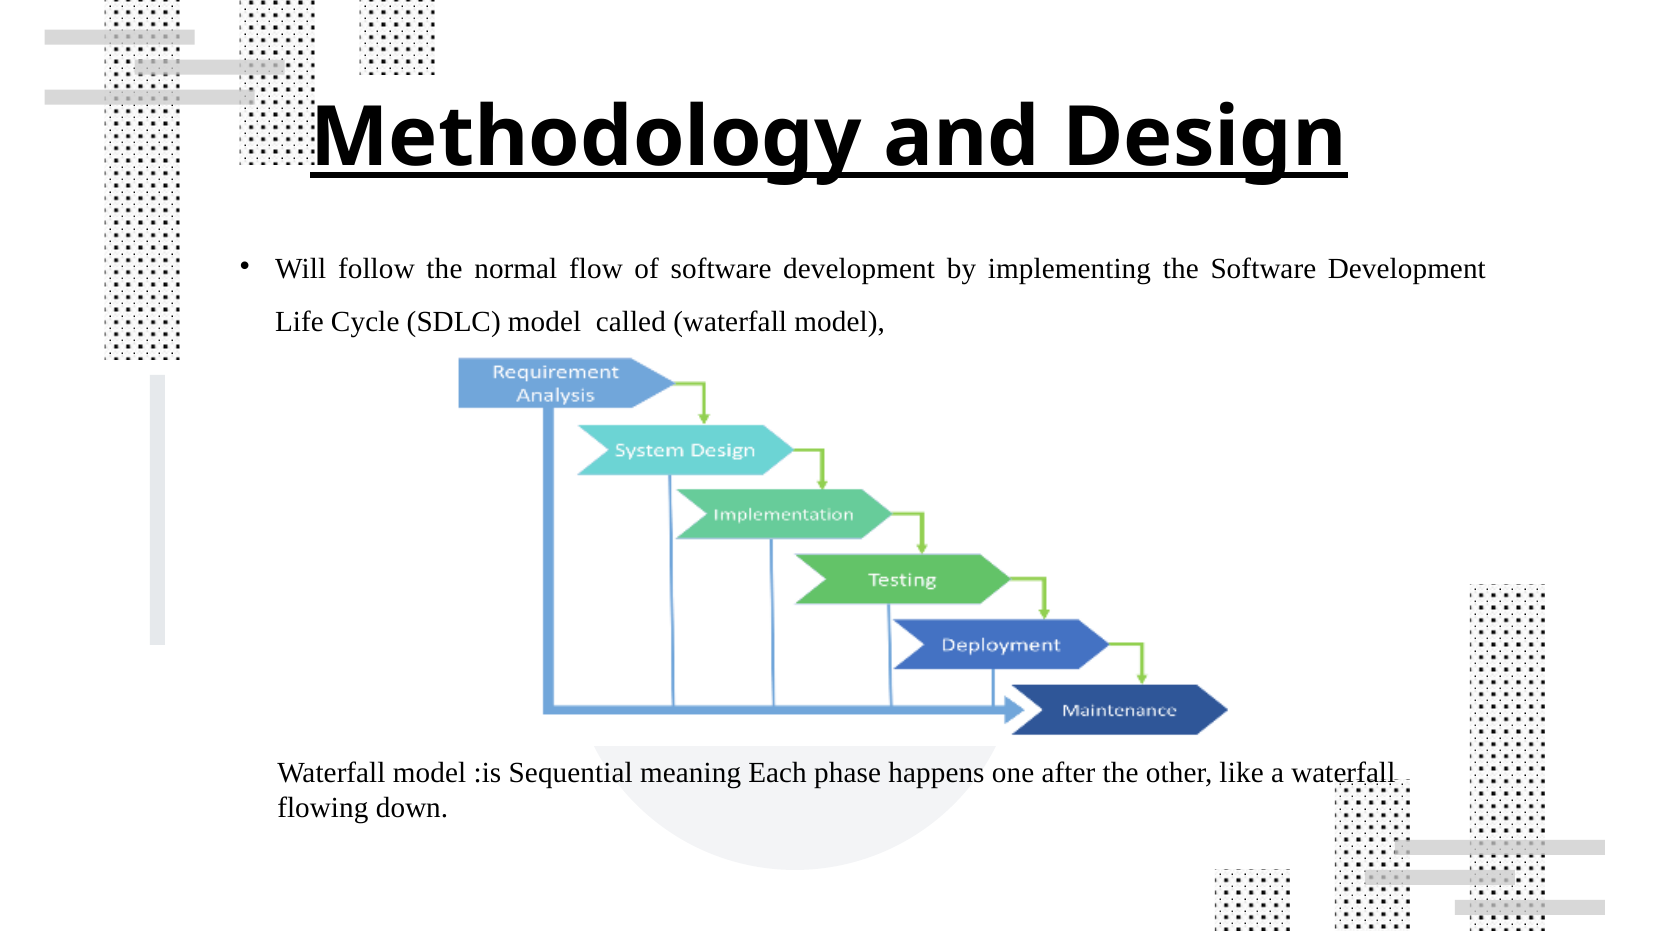

Methodology and Design
Will follow the normal flow of software development by implementing the Software Development Life Cycle (SDLC) model called (waterfall model),
Waterfall model :is Sequential meaning Each phase happens one after the other, like a waterfall flowing down.